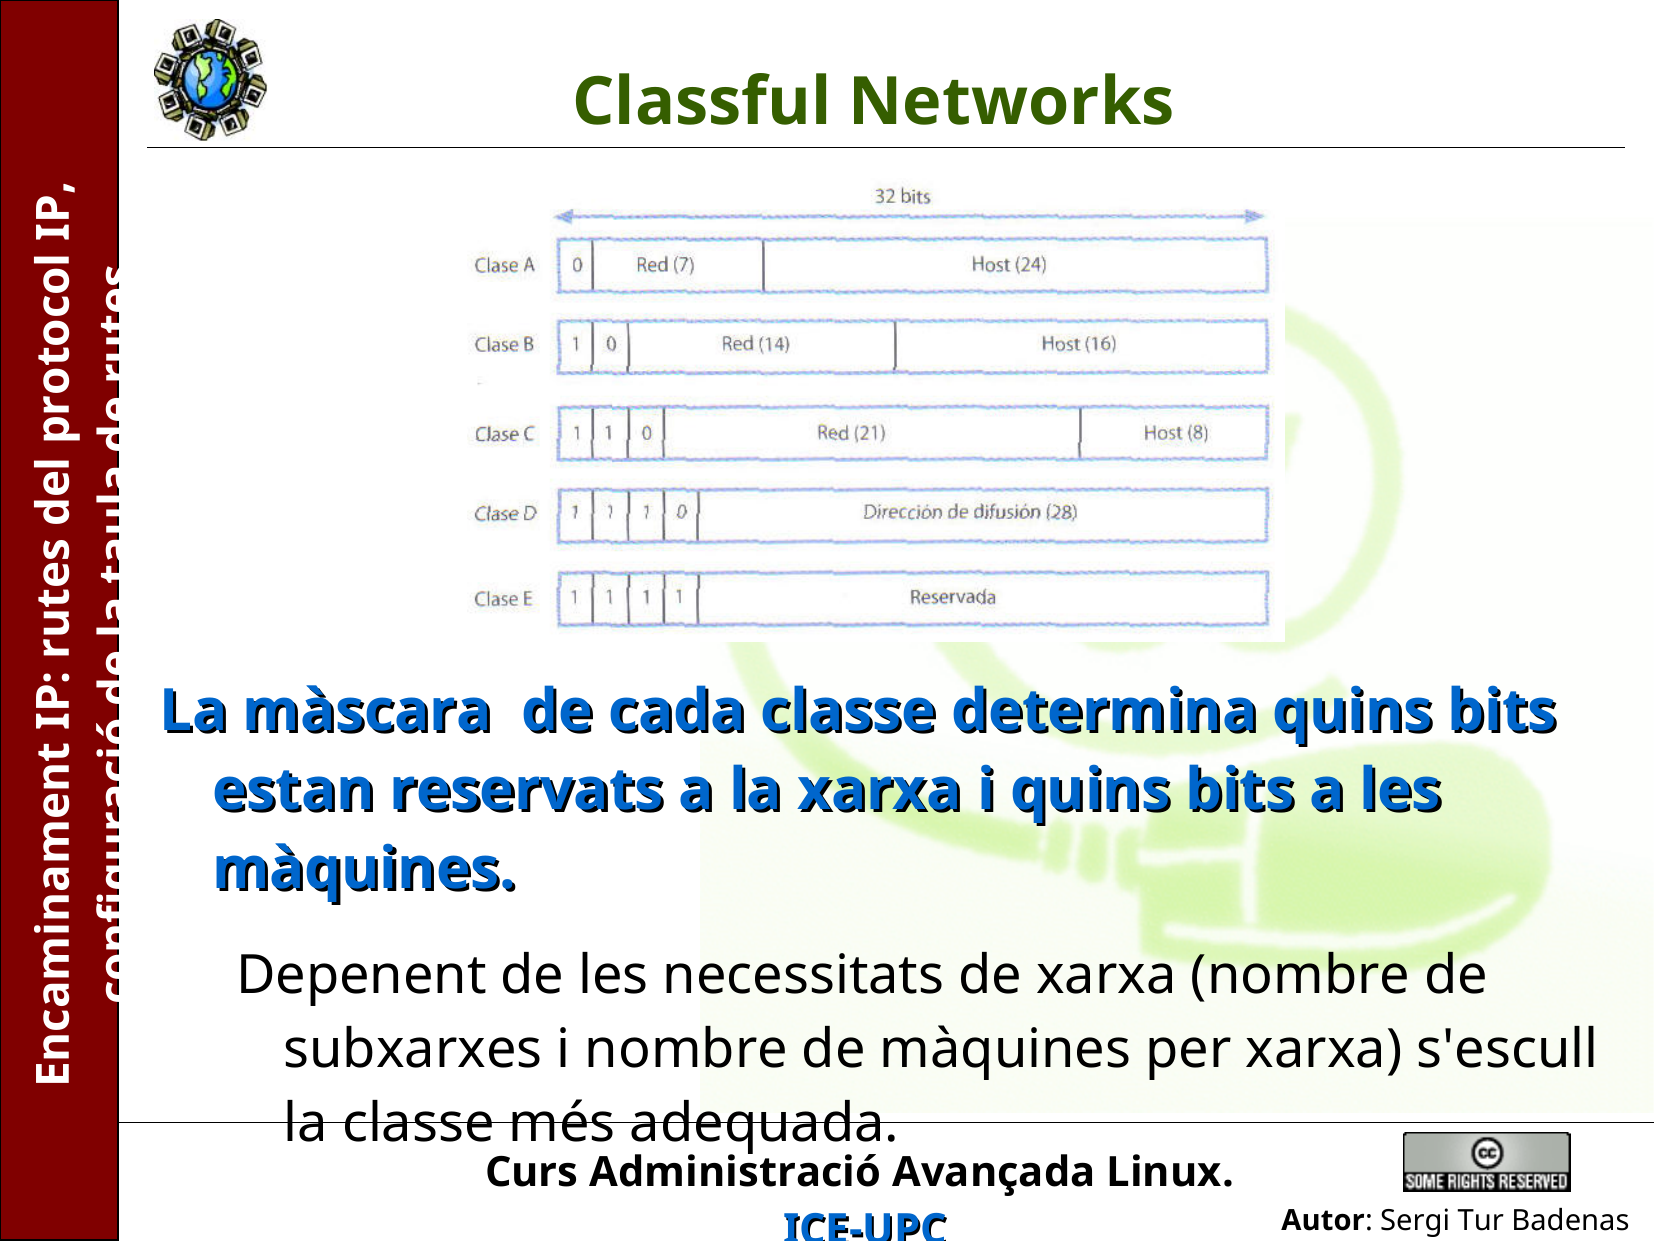

# Classful Networks
La màscara de cada classe determina quins bits estan reservats a la xarxa i quins bits a les màquines.
Depenent de les necessitats de xarxa (nombre de subxarxes i nombre de màquines per xarxa) s'escull la classe més adequada.